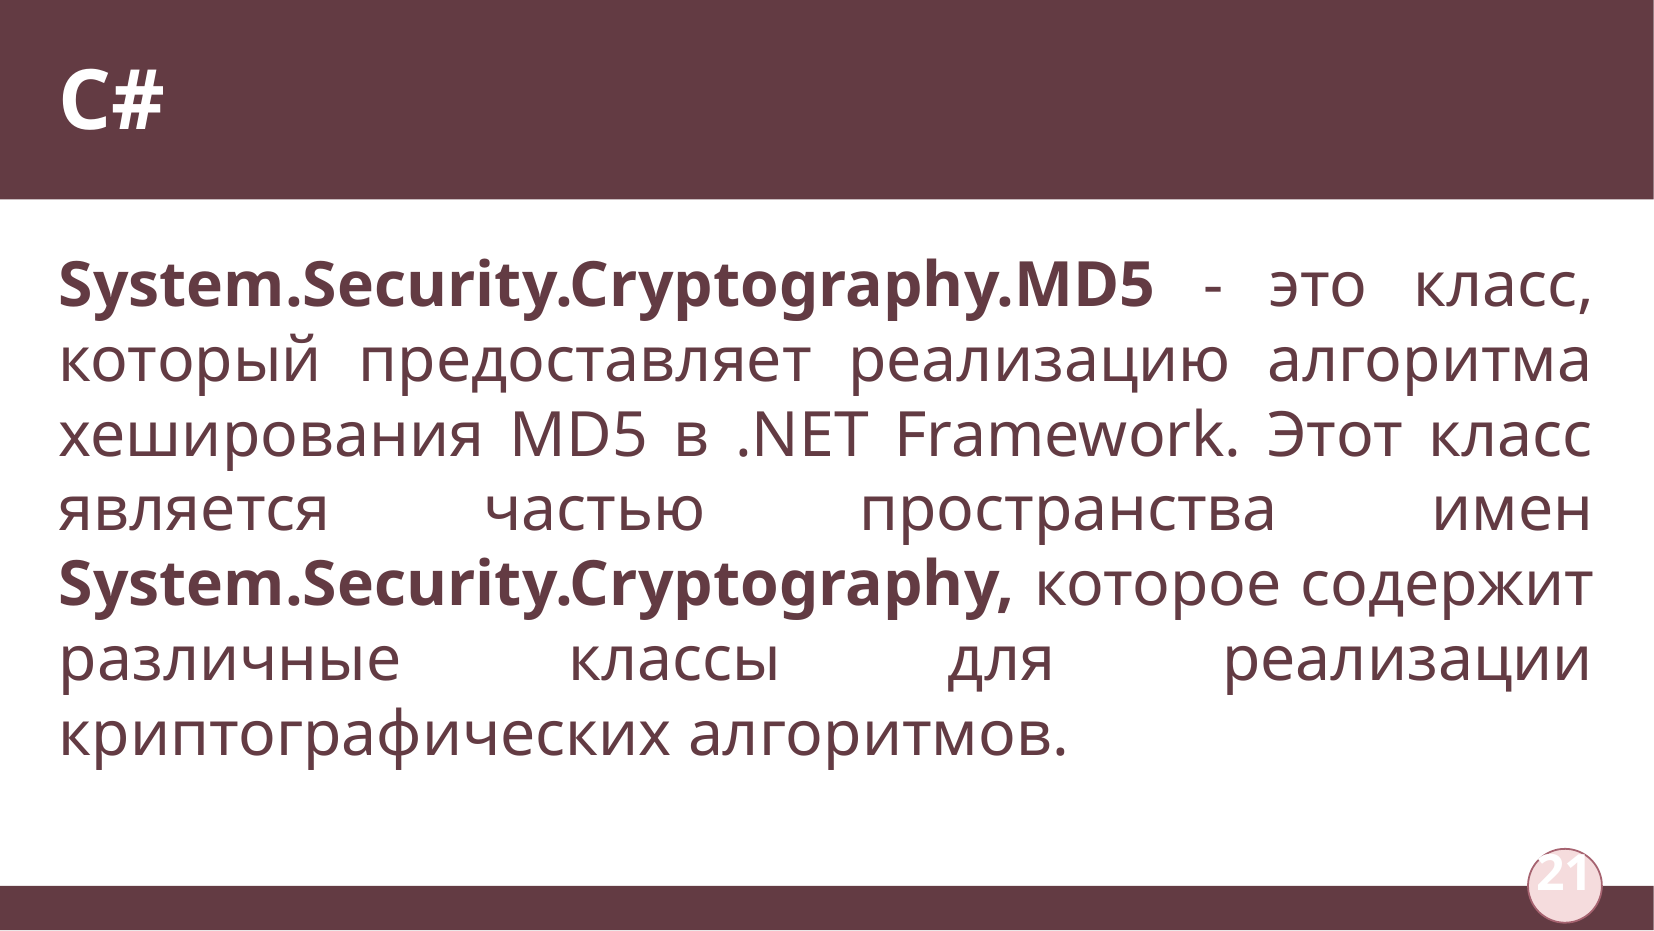

# C#
System.Security.Cryptography.MD5 - это класс, который предоставляет реализацию алгоритма хеширования MD5 в .NET Framework. Этот класс является частью пространства имен System.Security.Cryptography, которое содержит различные классы для реализации криптографических алгоритмов.